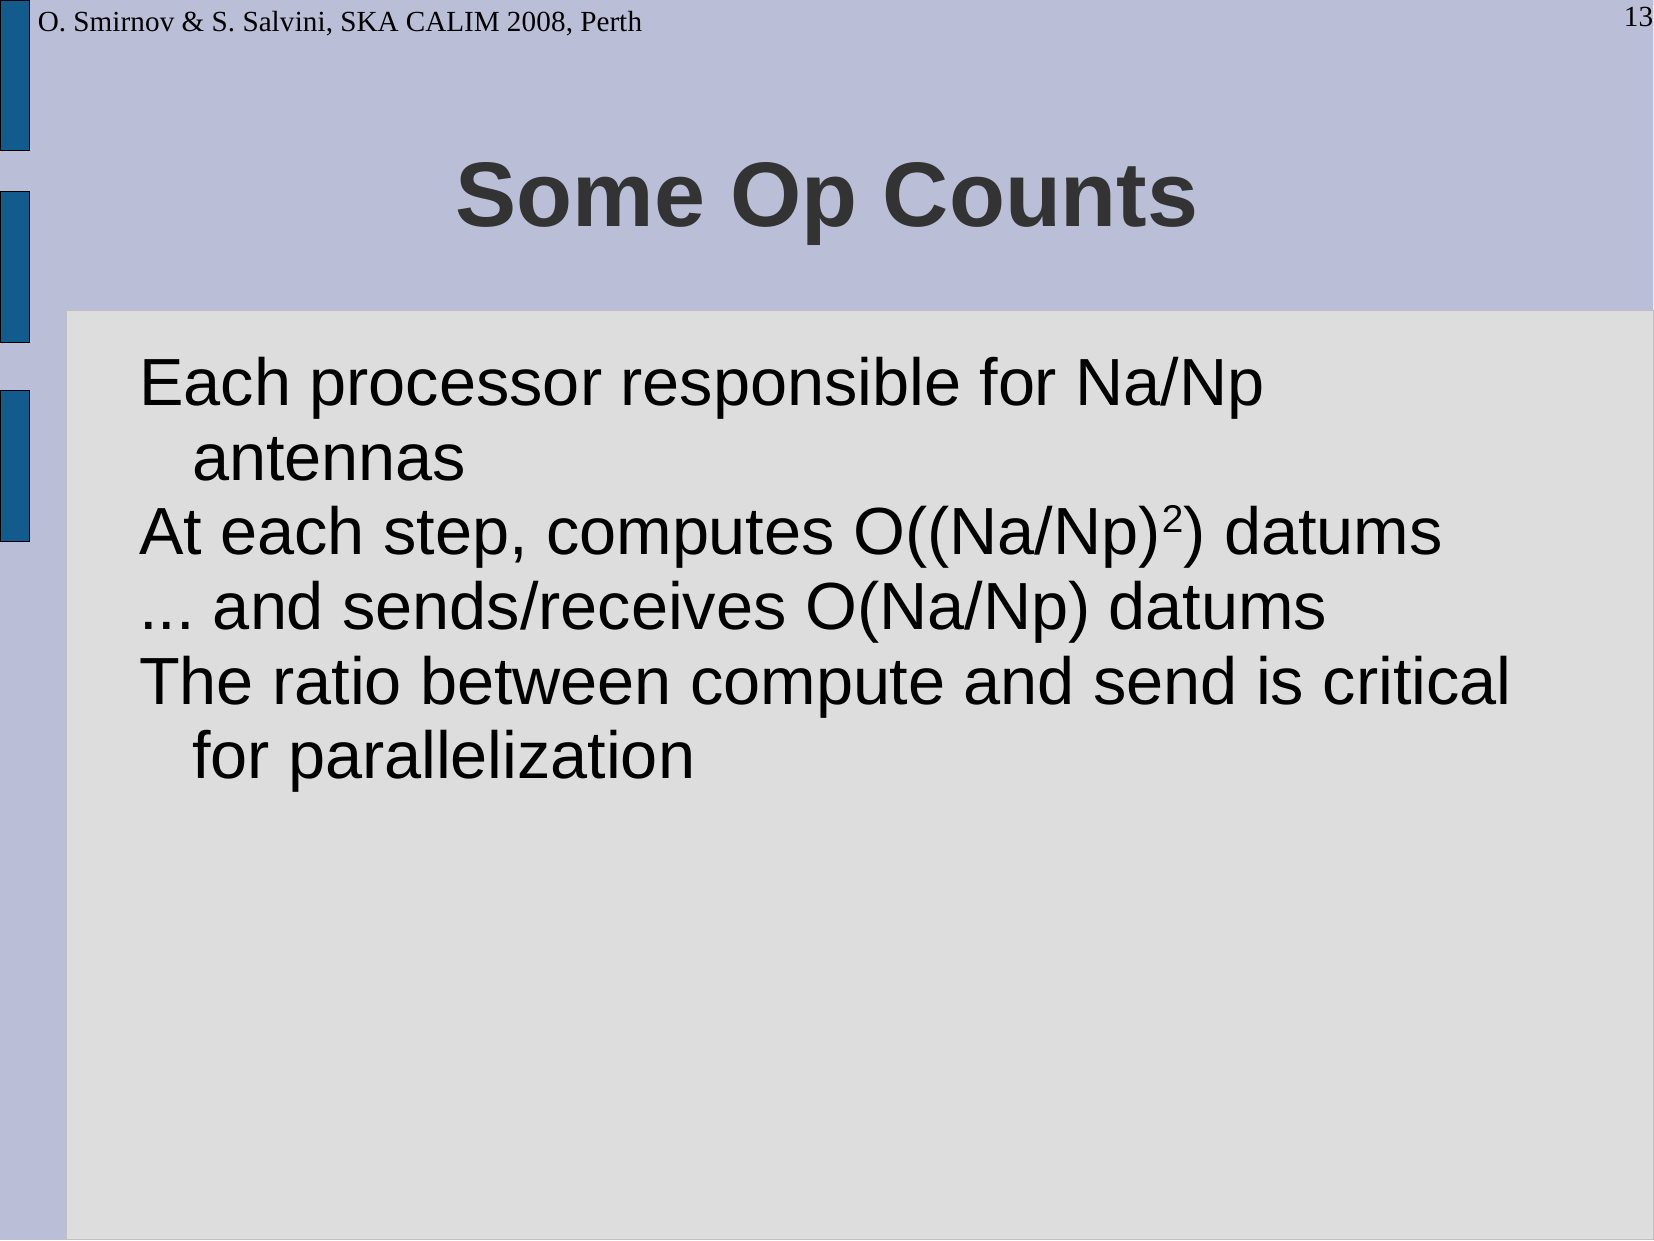

13
O. Smirnov & S. Salvini, SKA CALIM 2008, Perth
# Some Op Counts
Each processor responsible for Na/Np antennas
At each step, computes O((Na/Np)2) datums
... and sends/receives O(Na/Np) datums
The ratio between compute and send is critical for parallelization